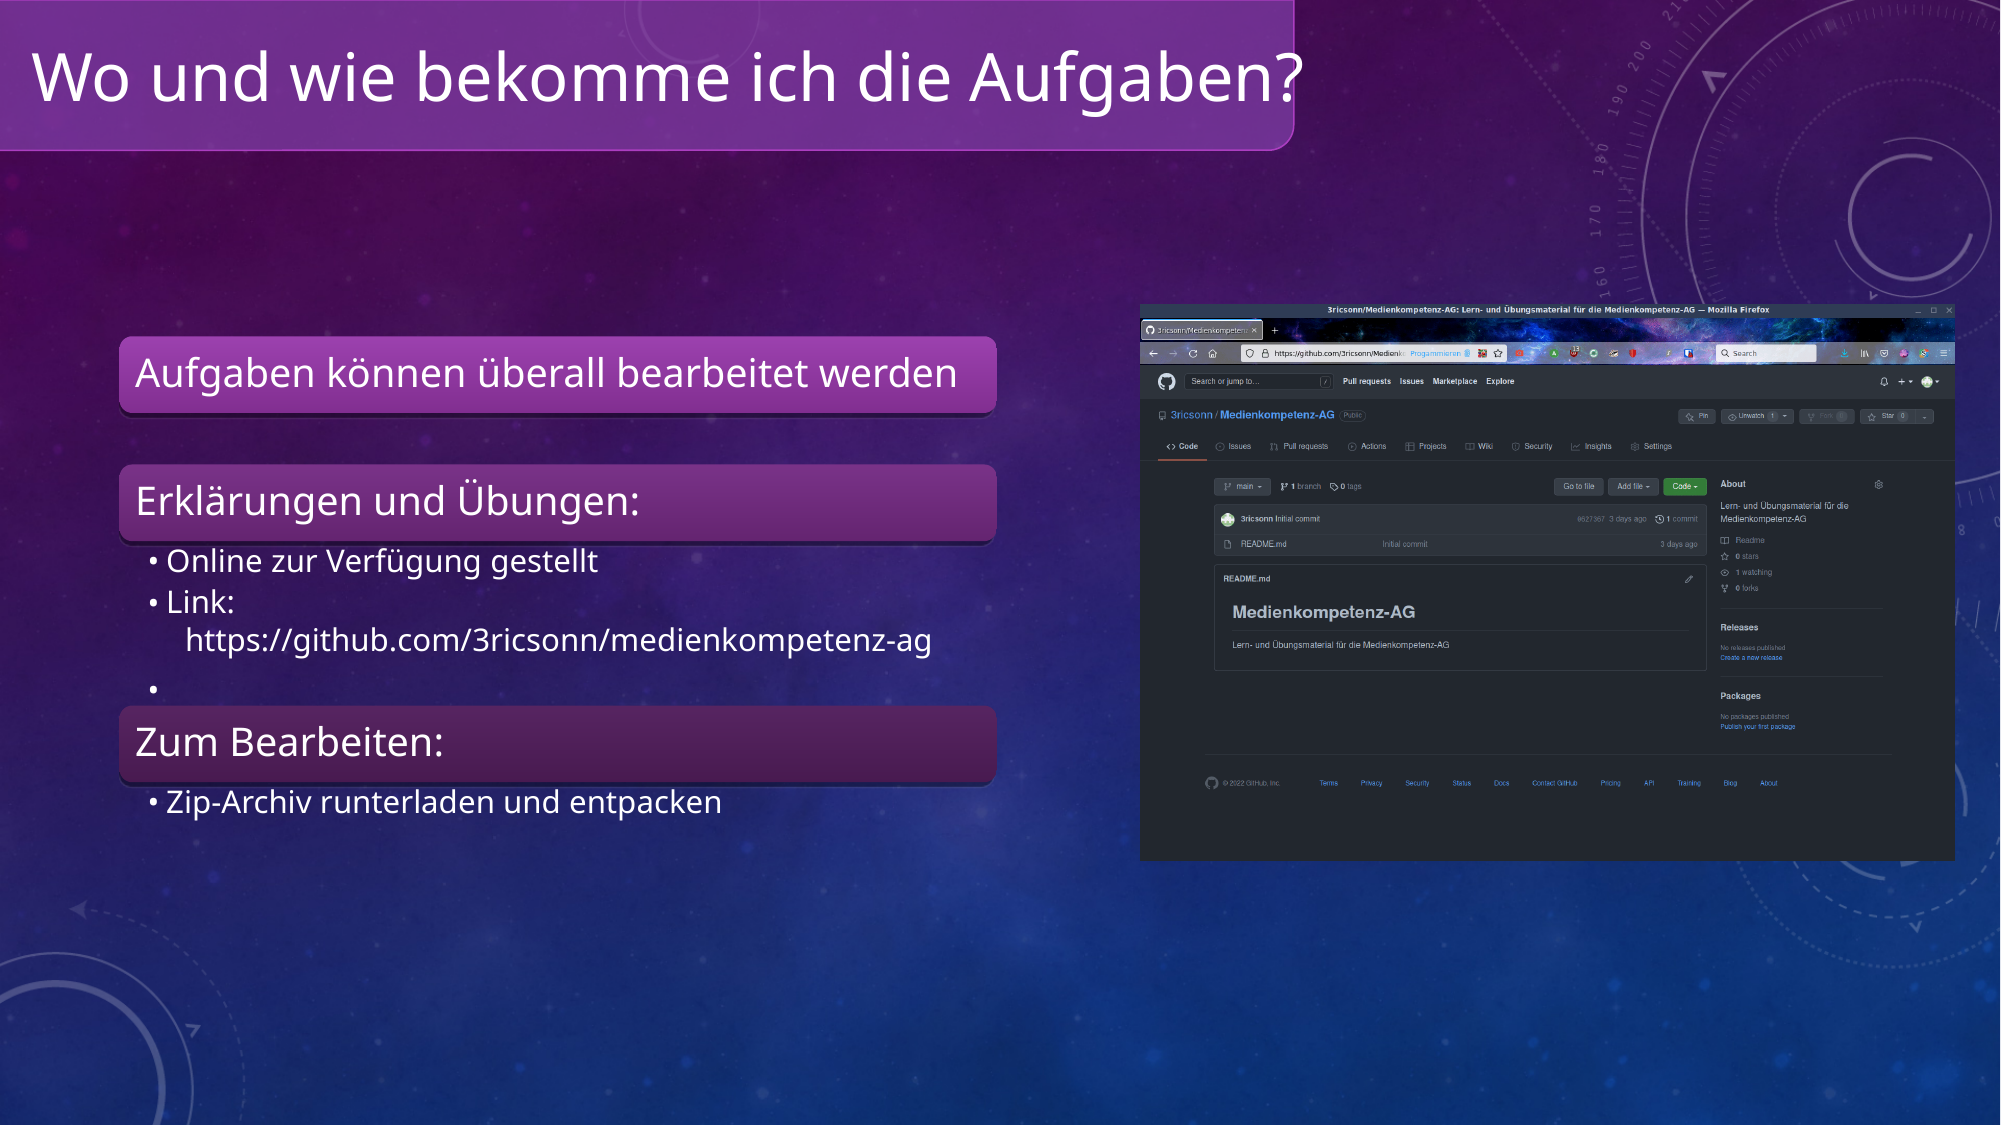

# Wo und wie bekomme ich die Aufgaben?
Aufgaben können überall bearbeitet werden
Erklärungen und Übungen:
Online zur Verfügung gestellt
Link: 
https://github.com/3ricsonn/medienkompetenz-ag
Zum Bearbeiten:
Zip-Archiv runterladen und entpacken